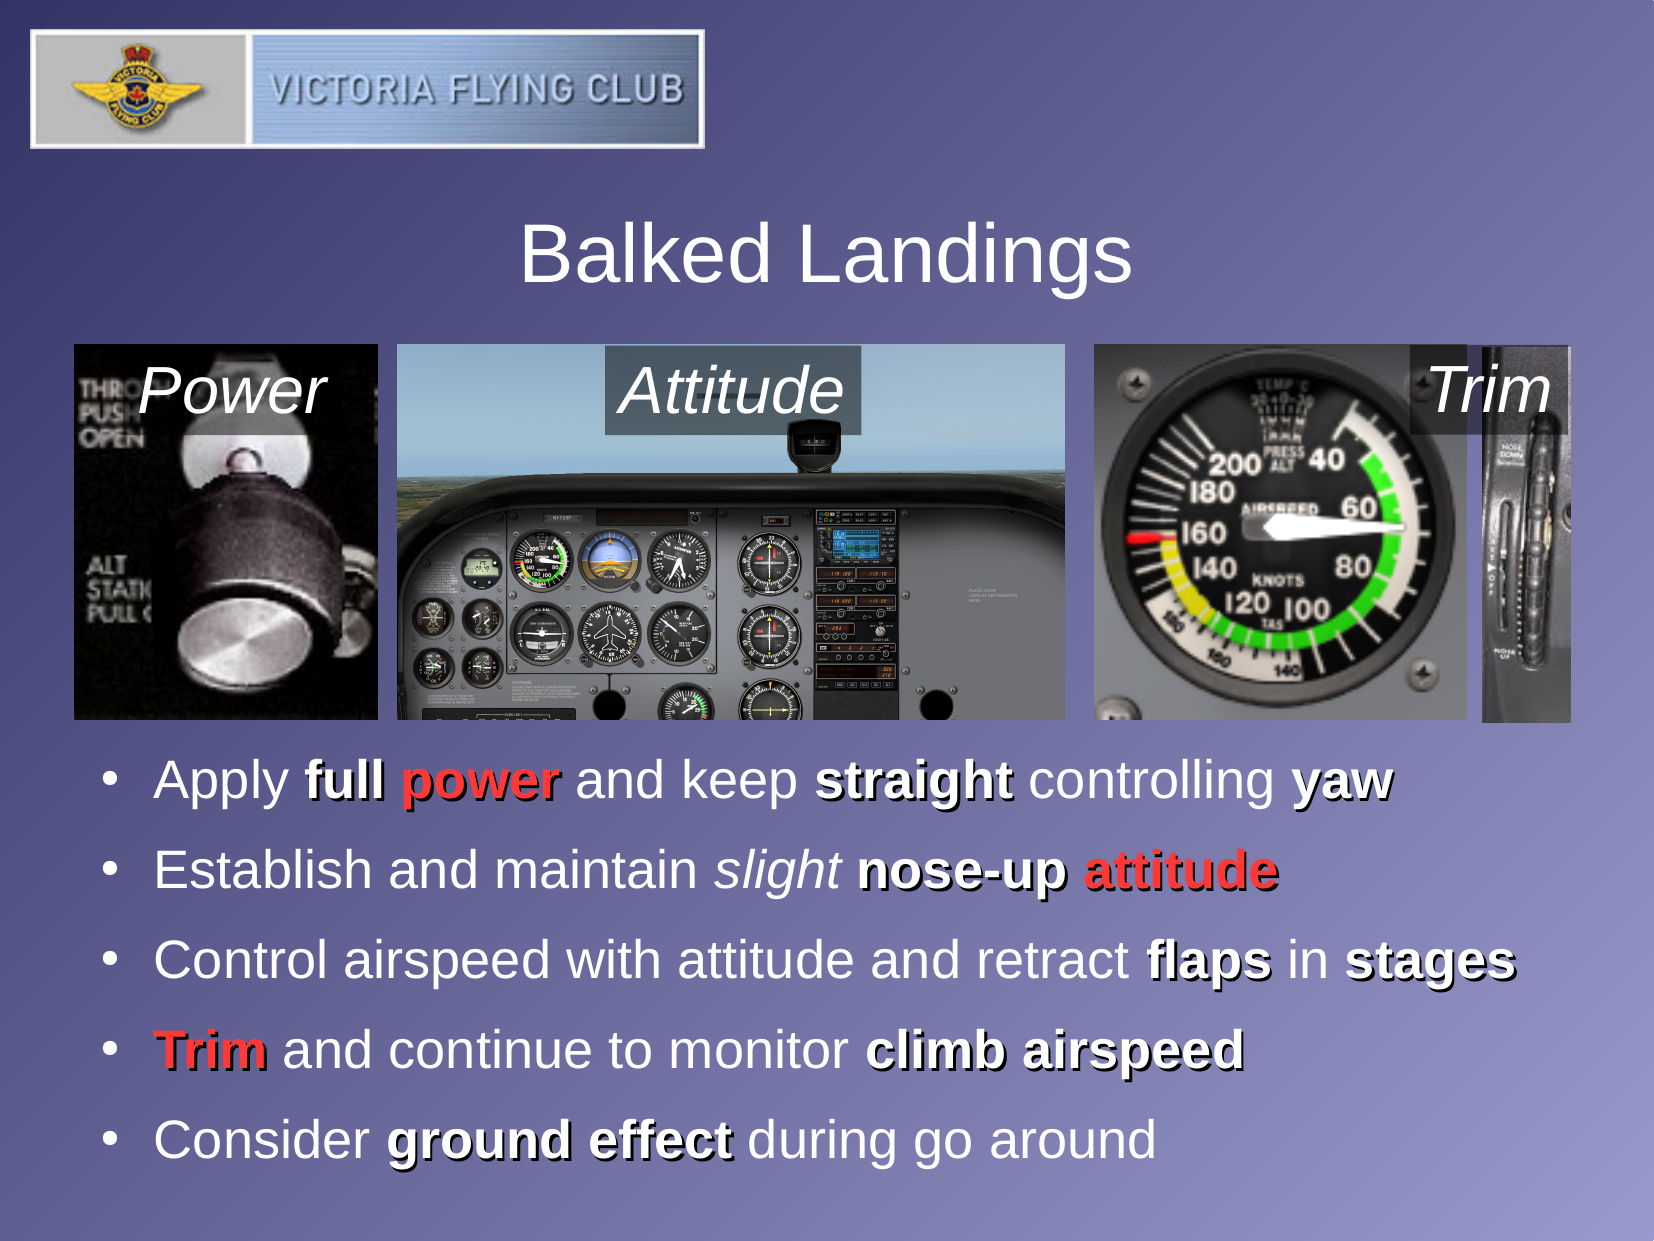

# Balked Landings
Trim
Power
Attitude
Apply full power and keep straight controlling yaw
Establish and maintain slight nose-up attitude
Control airspeed with attitude and retract flaps in stages
Trim and continue to monitor climb airspeed
Consider ground effect during go around